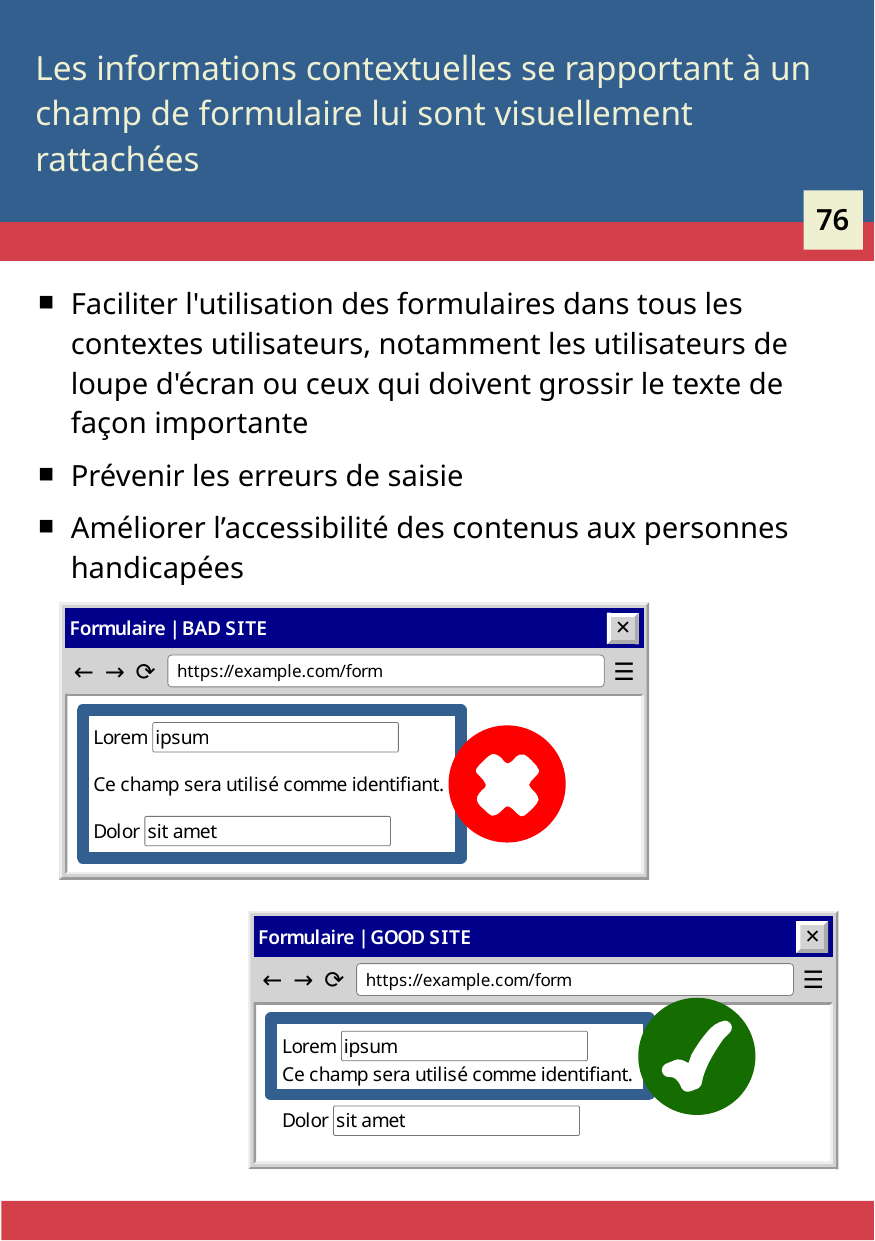

# Les informations contextuelles se rapportant à un champ de formulaire lui sont visuellement rattachées
76
Faciliter l'utilisation des formulaires dans tous les contextes utilisateurs, notamment les utilisateurs de loupe d'écran ou ceux qui doivent grossir le texte de façon importante
Prévenir les erreurs de saisie
Améliorer l’accessibilité des contenus aux personnes handicapées